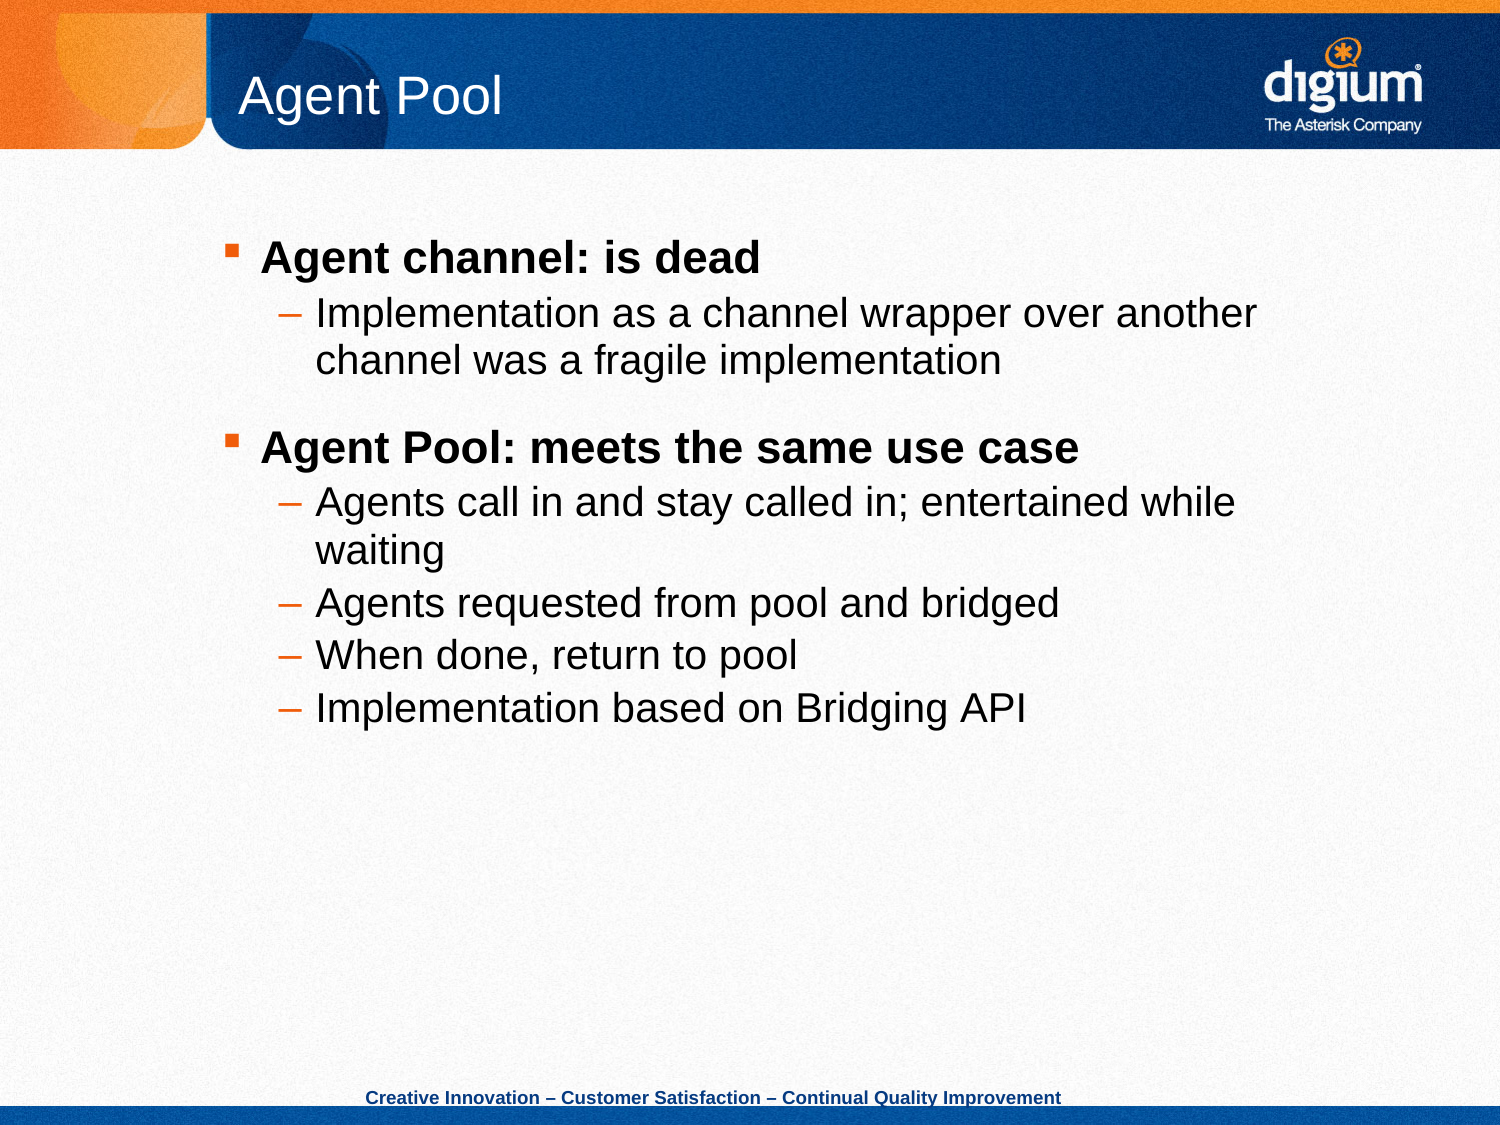

# Agent Pool
Agent channel: is dead
Implementation as a channel wrapper over another channel was a fragile implementation
Agent Pool: meets the same use case
Agents call in and stay called in; entertained while waiting
Agents requested from pool and bridged
When done, return to pool
Implementation based on Bridging API